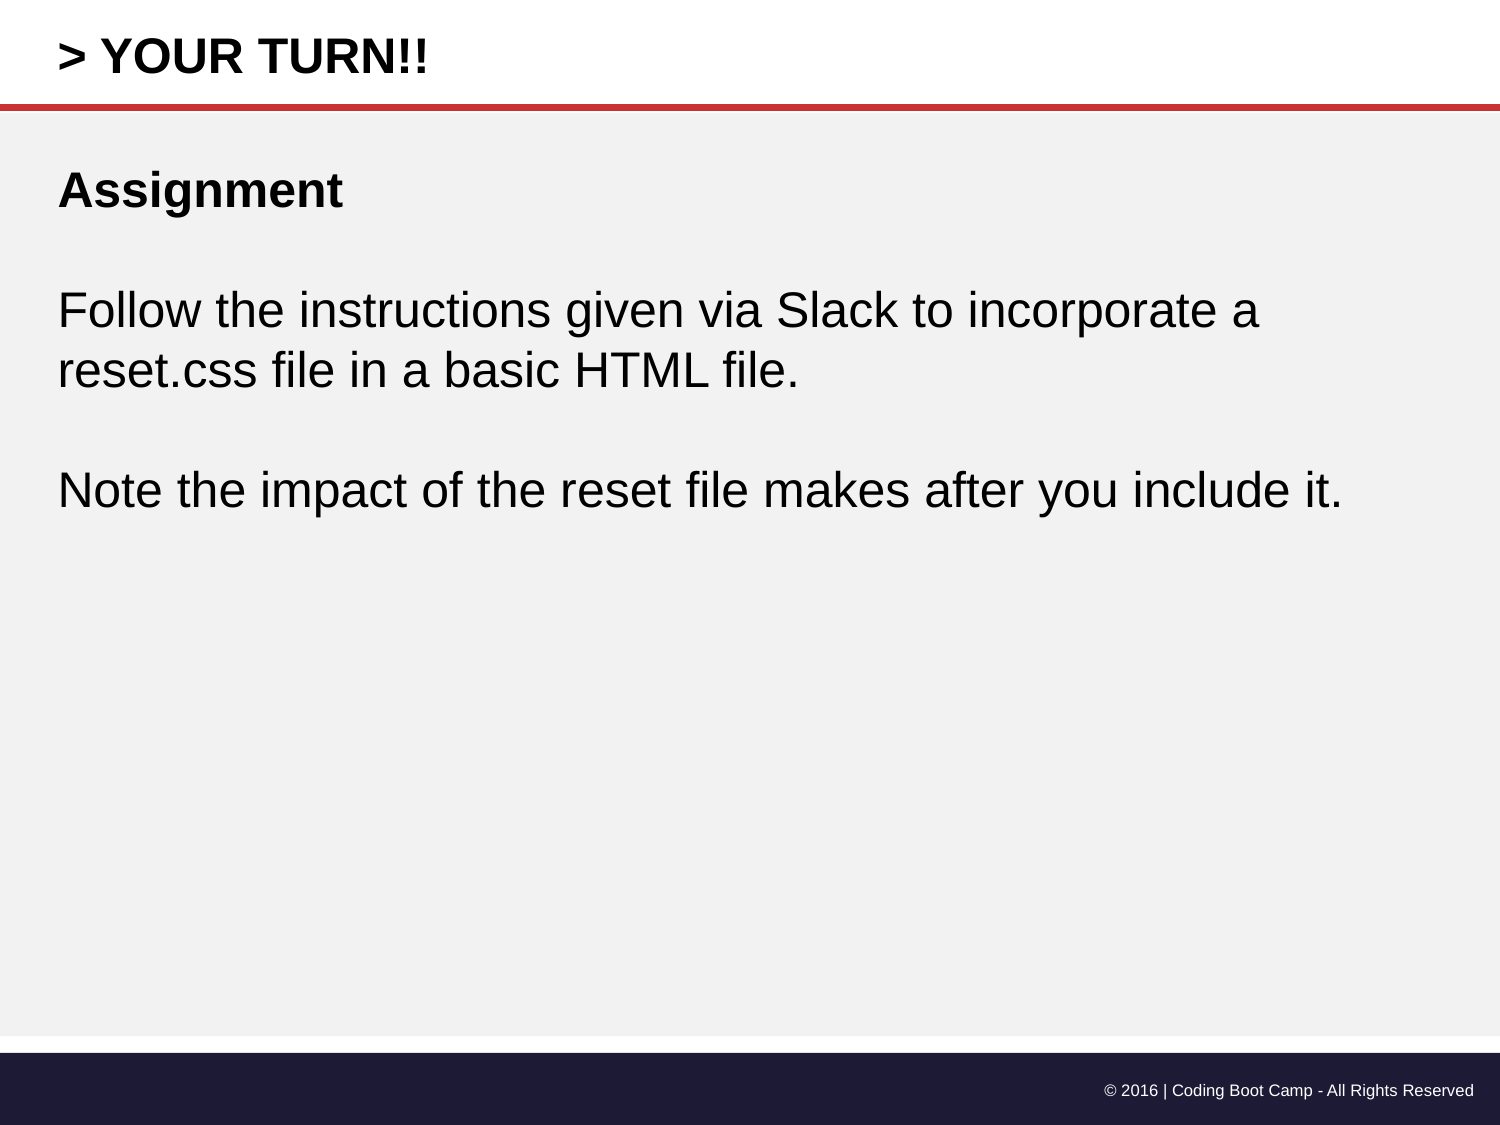

> YOUR TURN!!
Assignment
Follow the instructions given via Slack to incorporate a reset.css file in a basic HTML file.
Note the impact of the reset file makes after you include it.